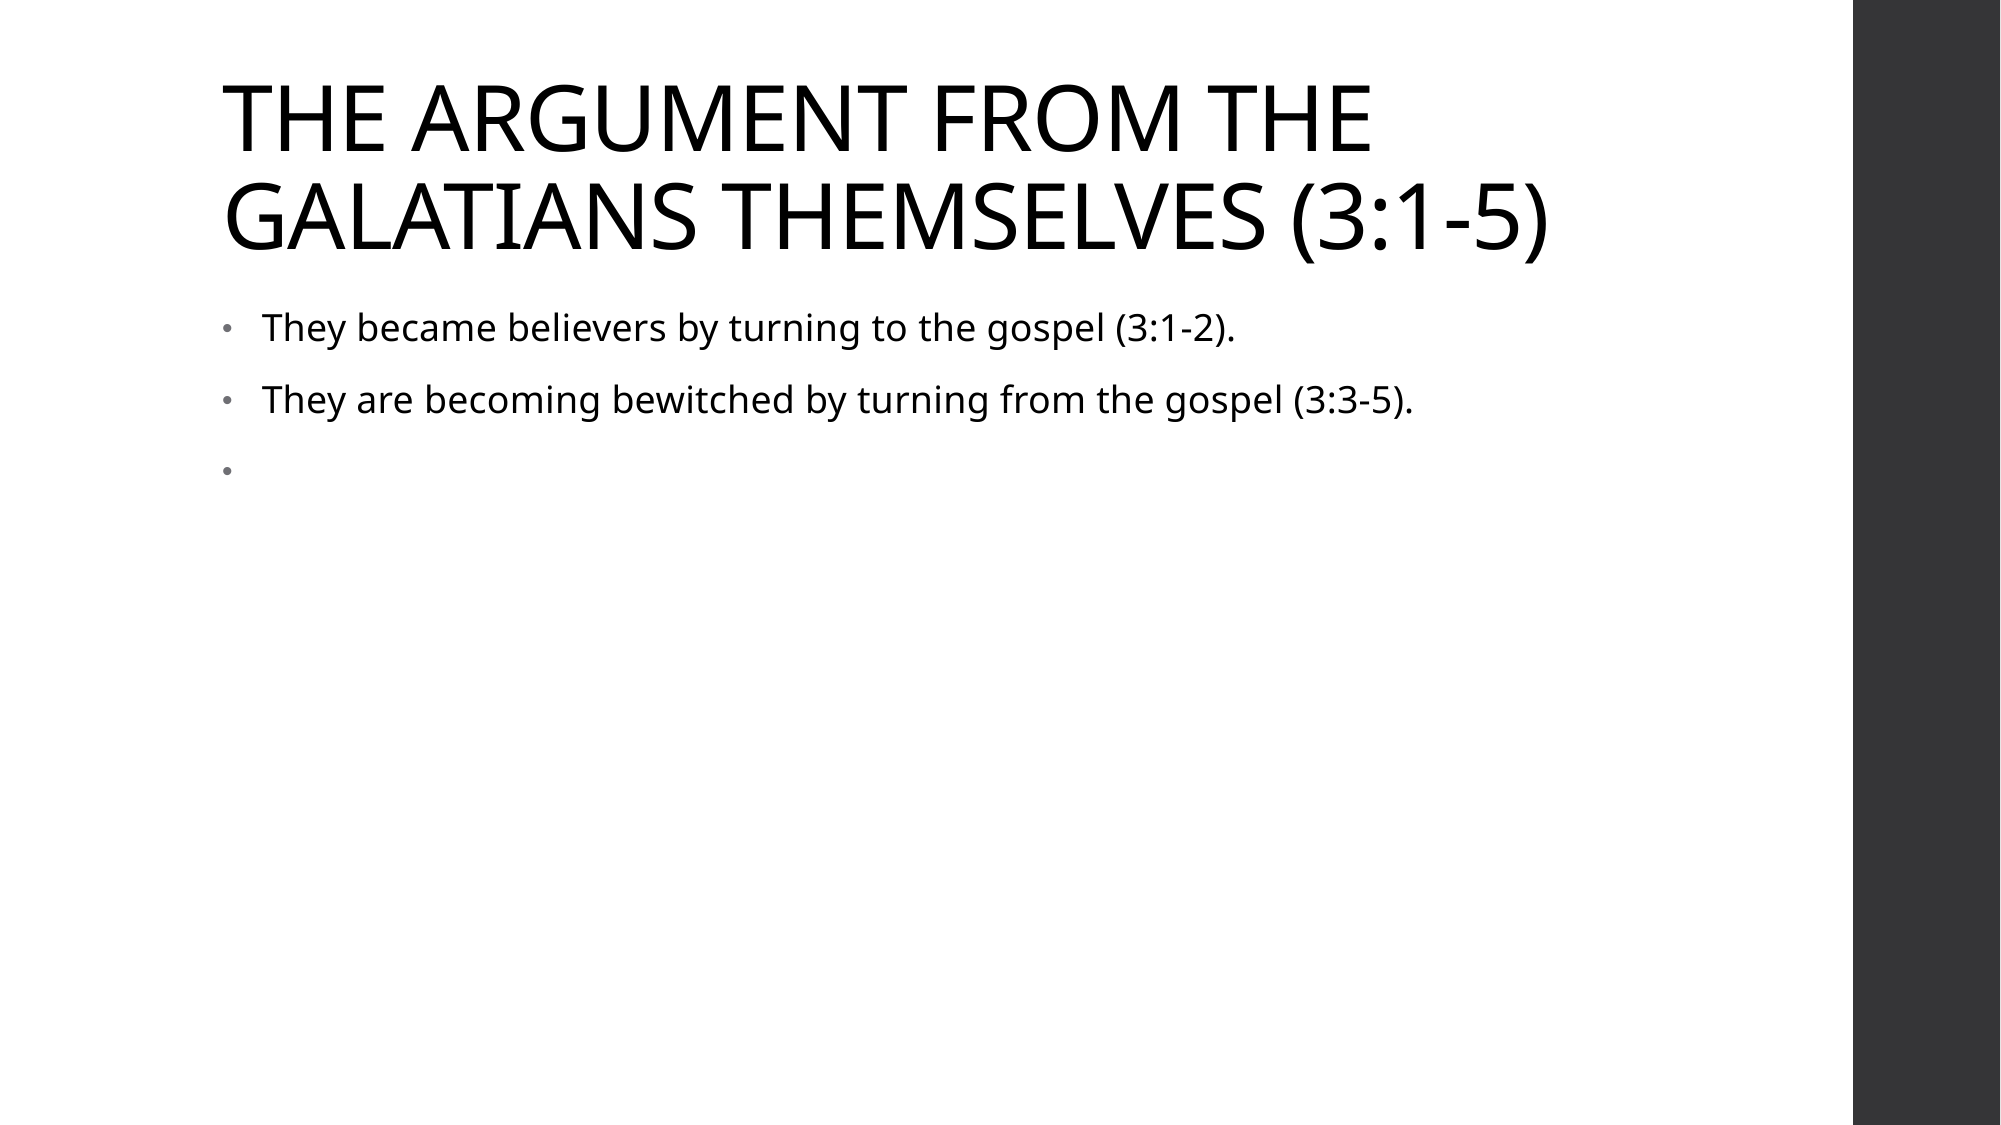

# THE ARGUMENT FROM THE GALATIANS THEMSELVES (3:1-5)
 They became believers by turning to the gospel (3:1-2).
 They are becoming bewitched by turning from the gospel (3:3-5).